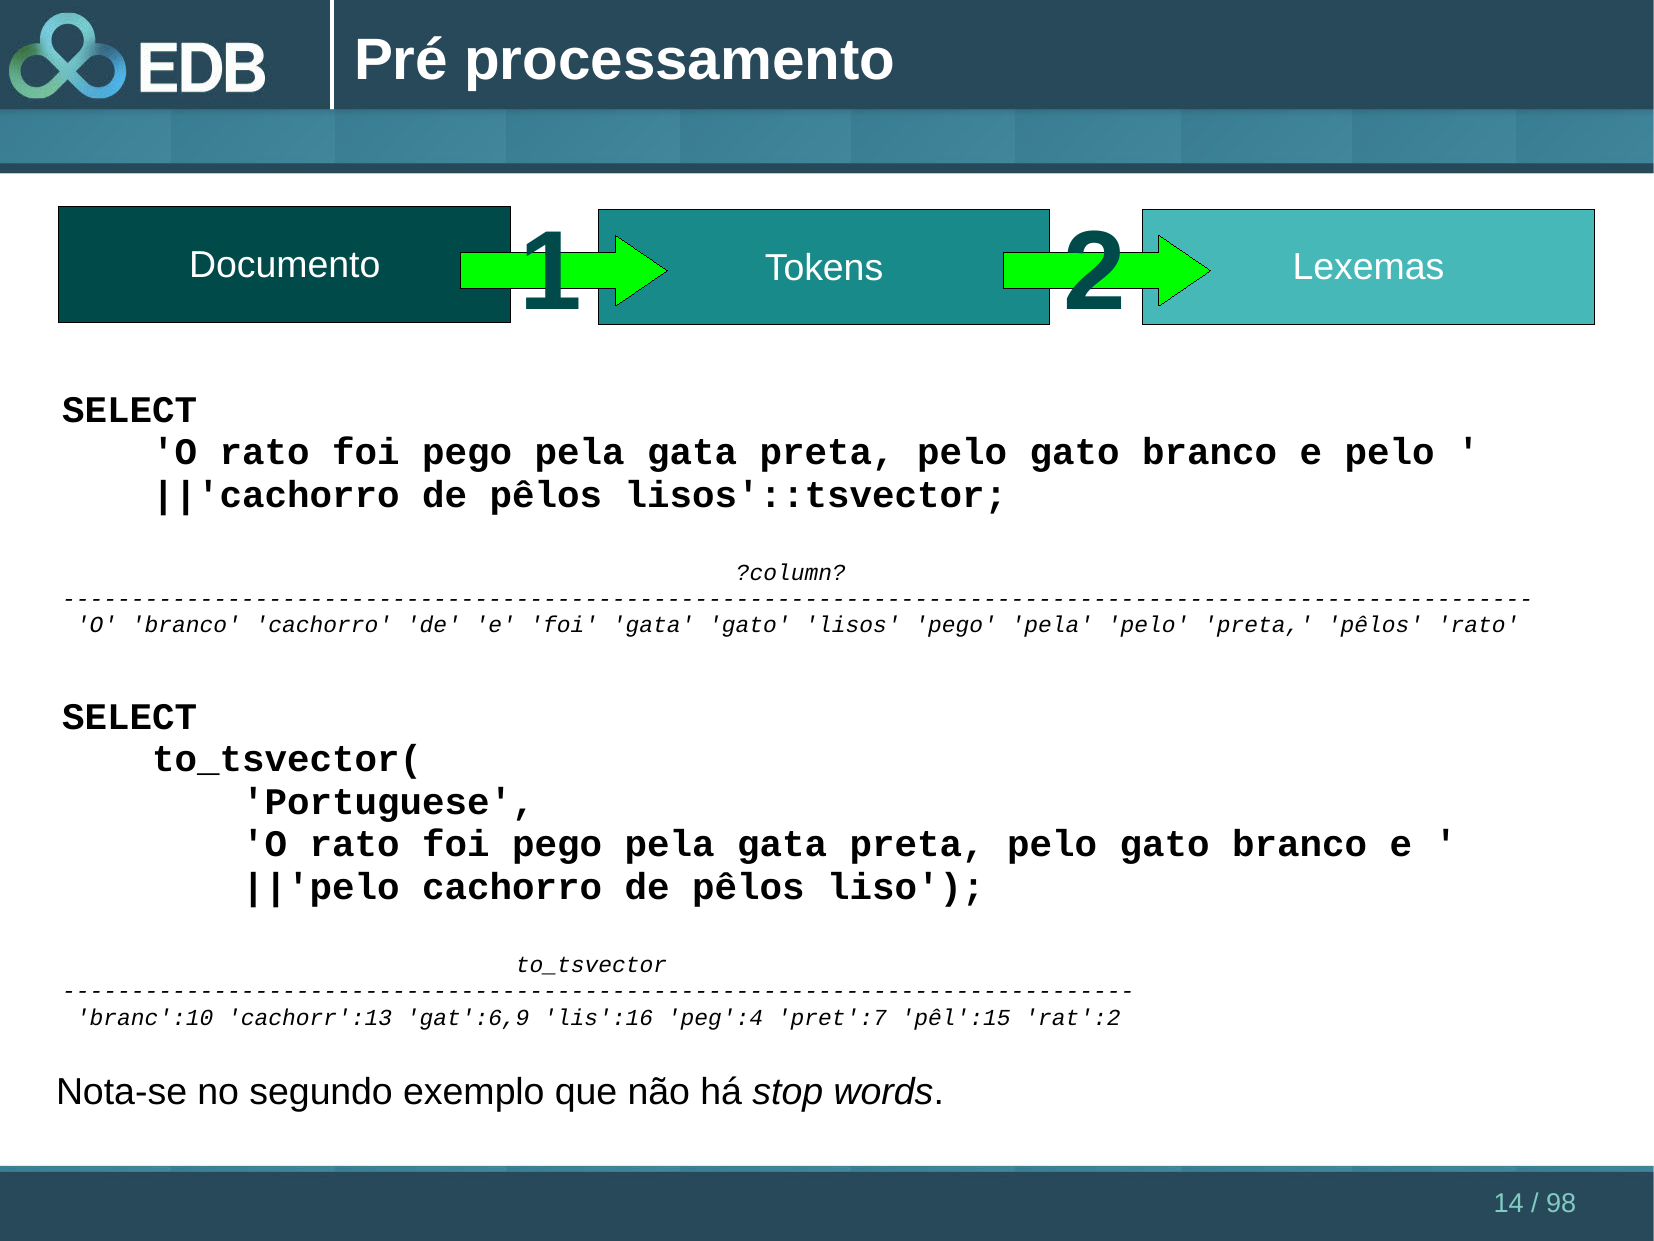

# Pré processamento
Documento
Lexemas
Tokens
1
2
SELECT
 'O rato foi pego pela gata preta, pelo gato branco e pelo '
 ||'cachorro de pêlos lisos'::tsvector;
 ?column?
-----------------------------------------------------------------------------------------------------------
 'O' 'branco' 'cachorro' 'de' 'e' 'foi' 'gata' 'gato' 'lisos' 'pego' 'pela' 'pelo' 'preta,' 'pêlos' 'rato'
SELECT
 to_tsvector(
 'Portuguese',
 'O rato foi pego pela gata preta, pelo gato branco e '
 ||'pelo cachorro de pêlos liso');
 to_tsvector
------------------------------------------------------------------------------
 'branc':10 'cachorr':13 'gat':6,9 'lis':16 'peg':4 'pret':7 'pêl':15 'rat':2
Nota-se no segundo exemplo que não há stop words.